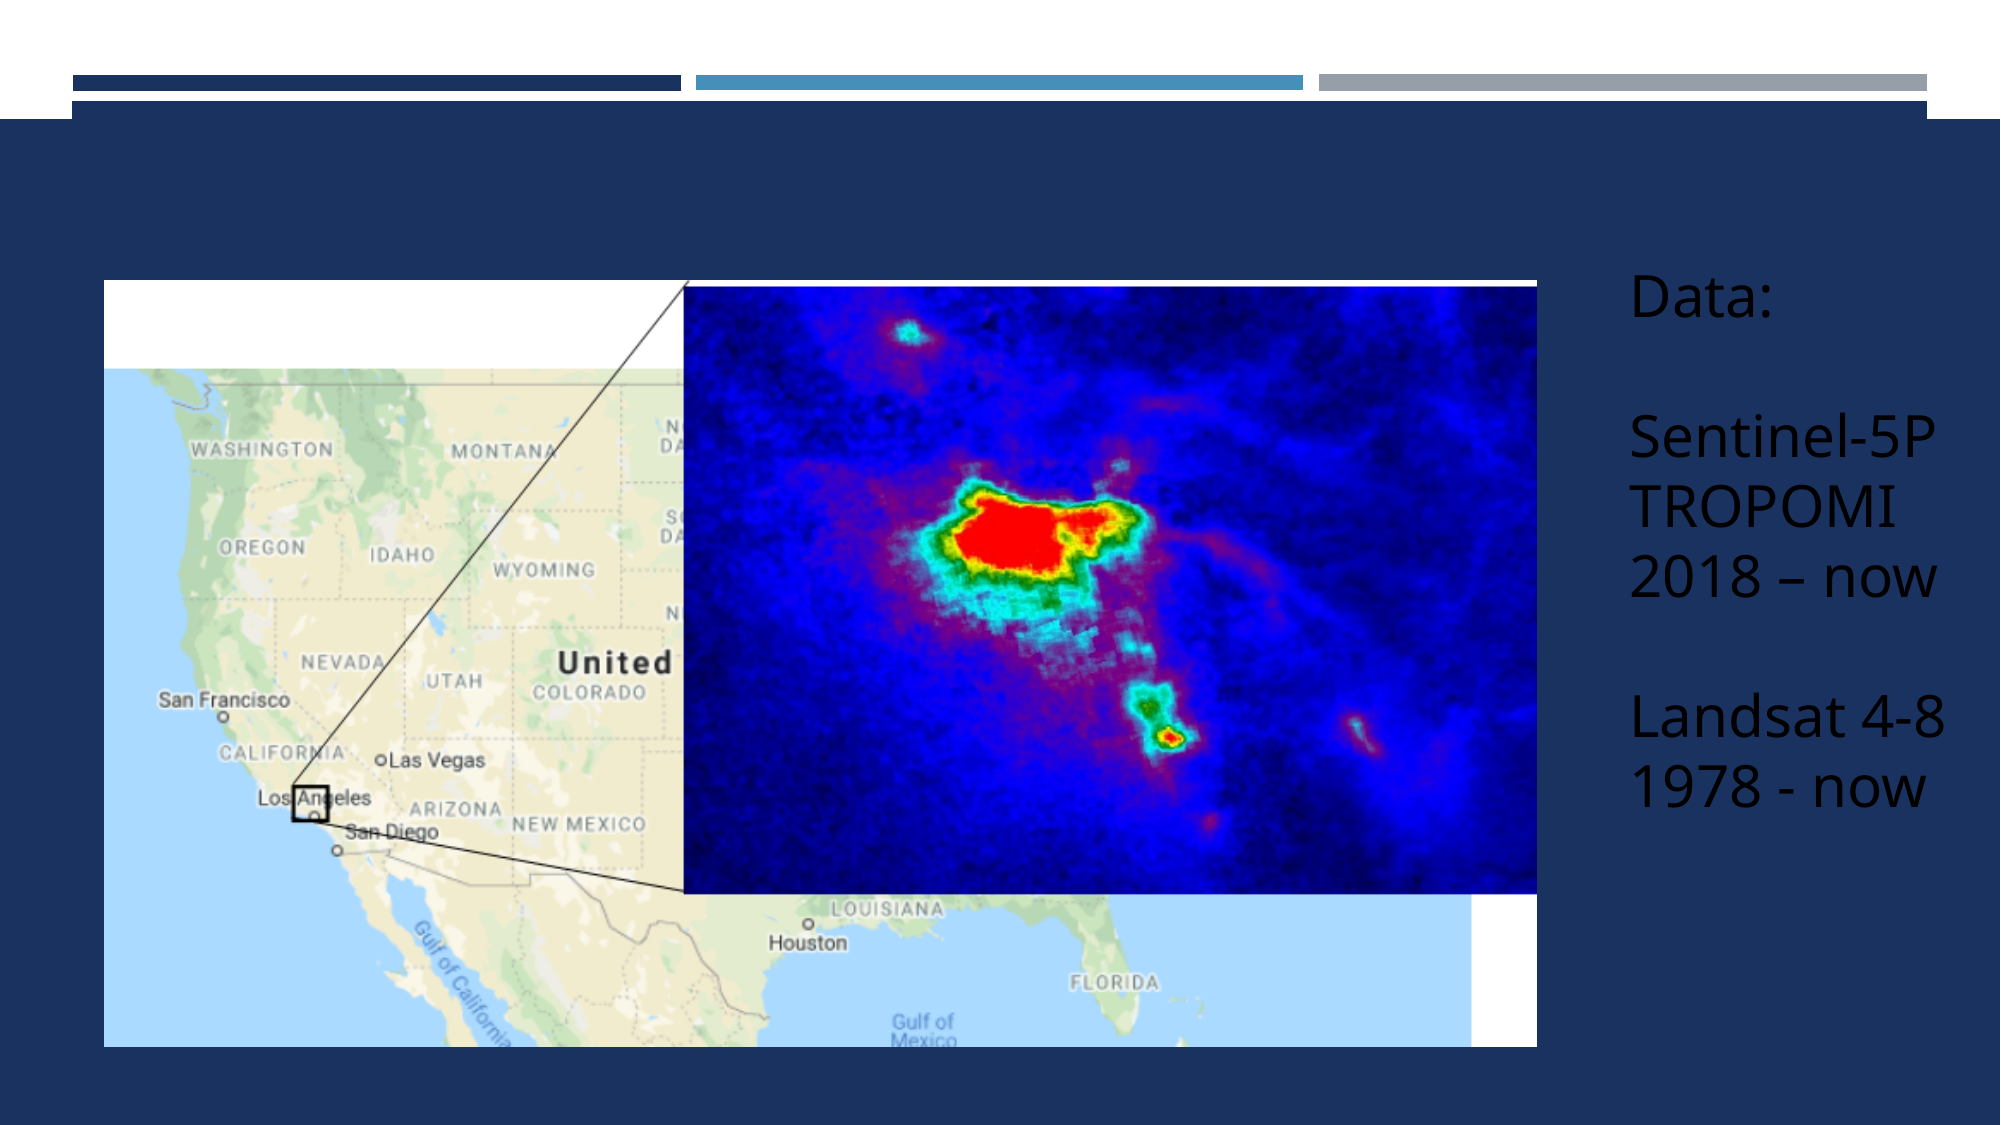

# Study Area:  Los Angeles, US
Data:
Sentinel-5P
TROPOMI
2018 – now
Landsat 4-8
1978 - now